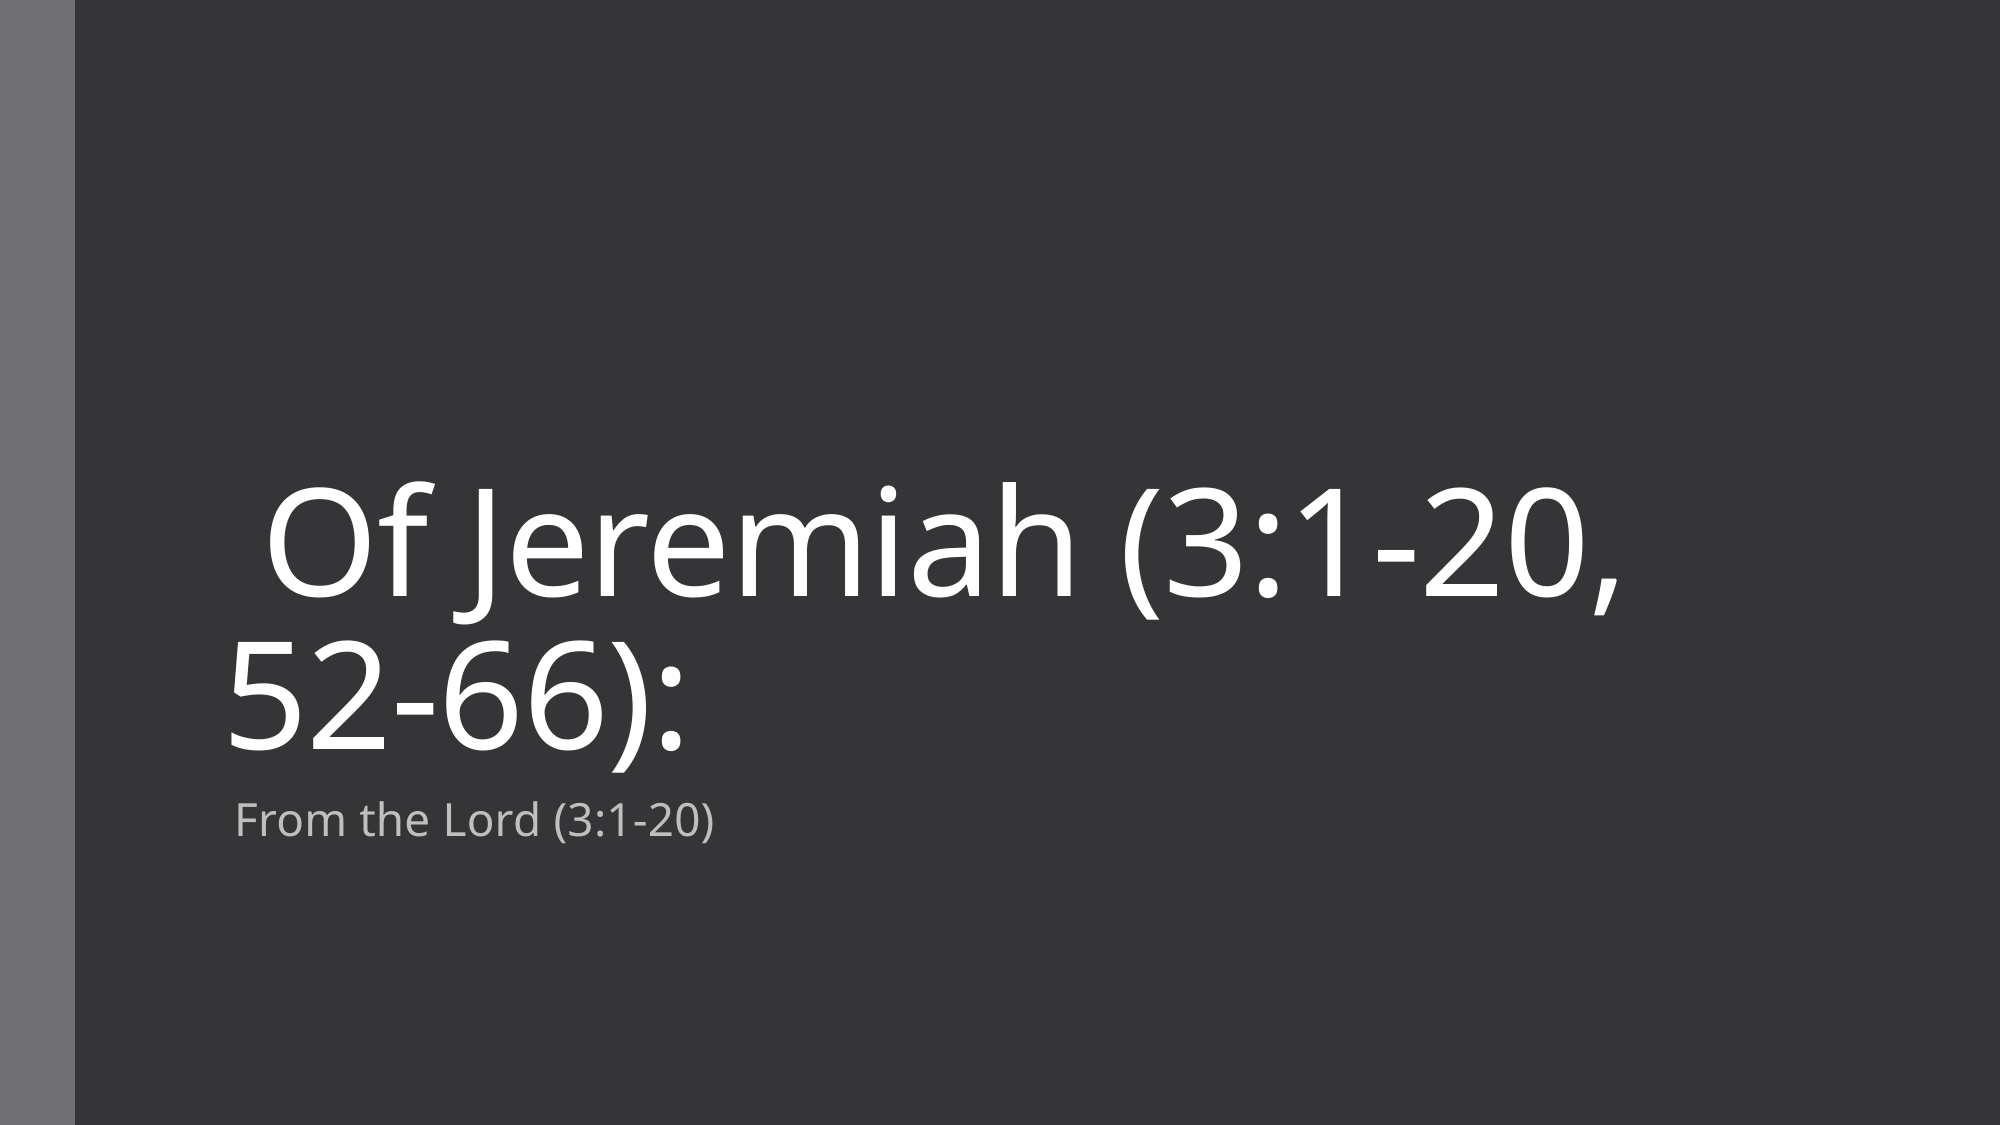

# Of Jeremiah (3:1-20, 52-66):
 From the Lord (3:1-20)